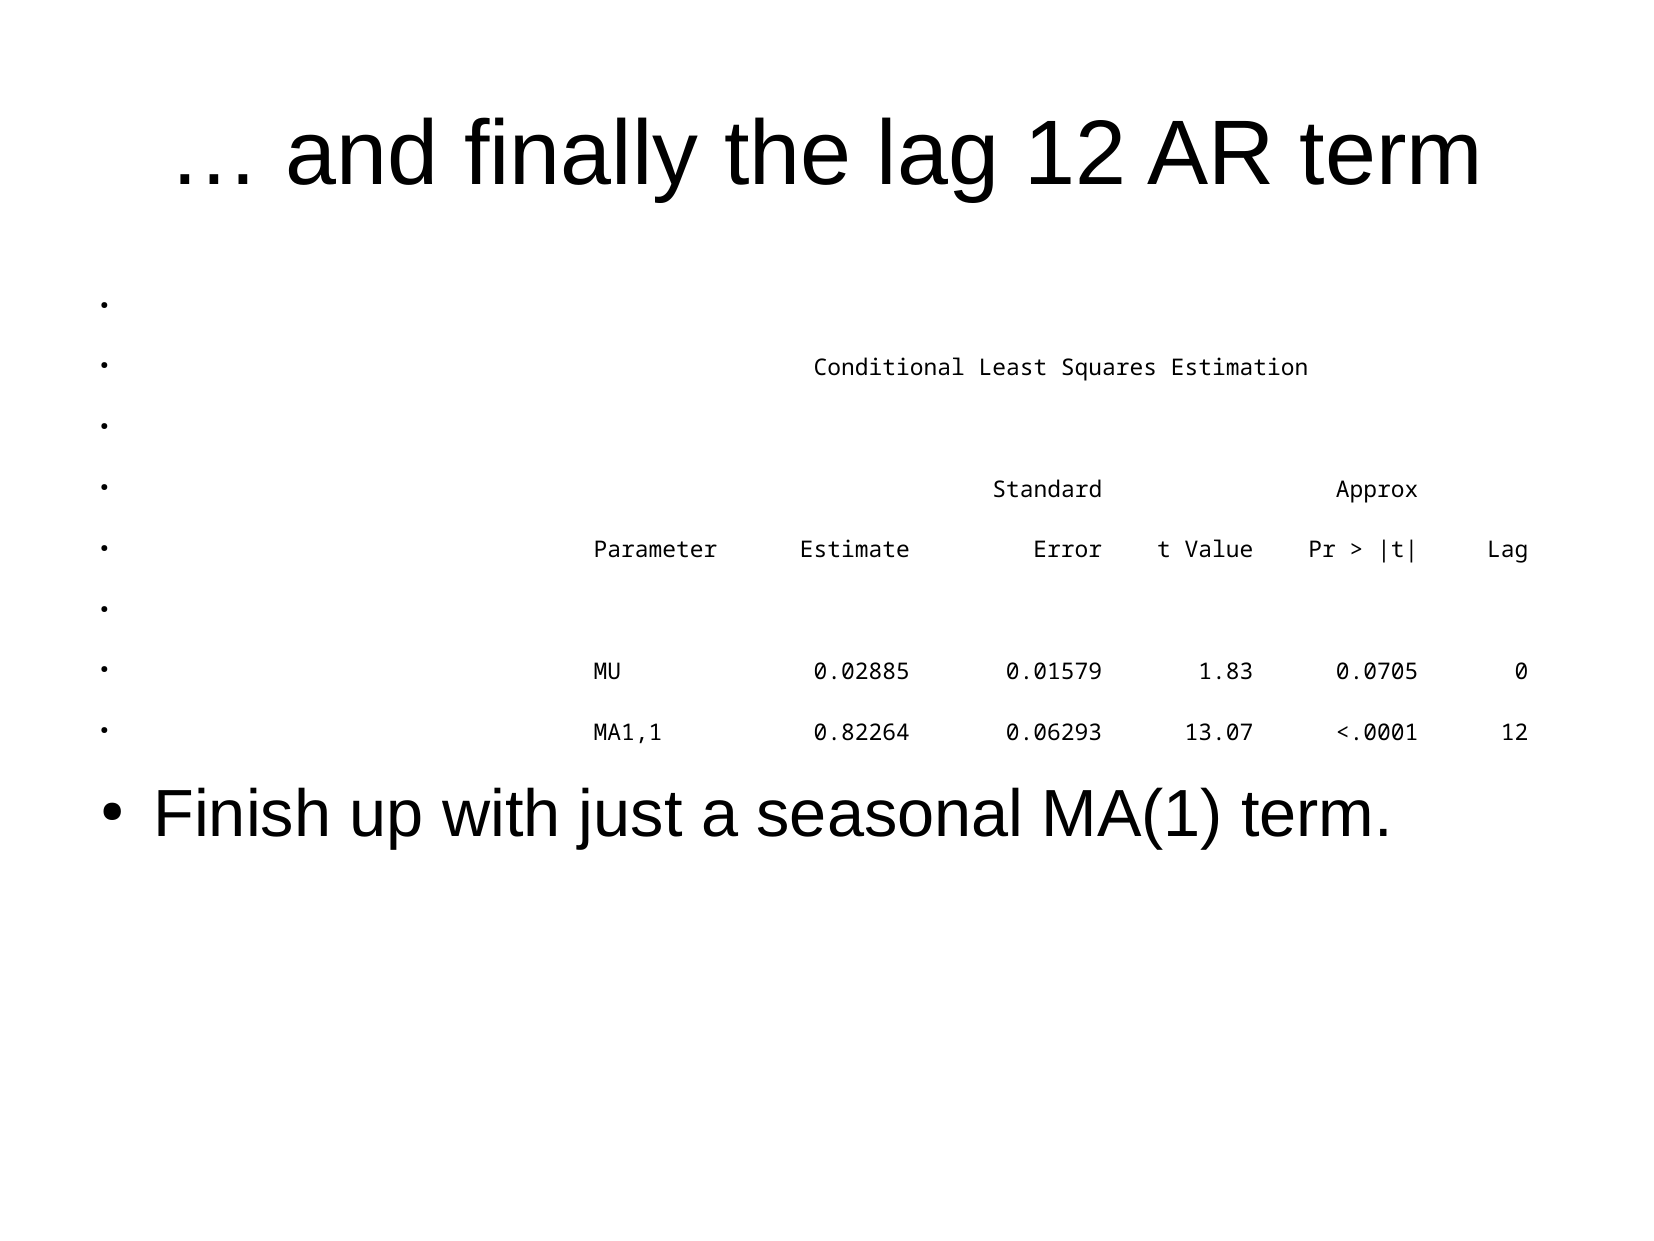

# … and finally the lag 12 AR term
 Conditional Least Squares Estimation
 Standard Approx
 Parameter Estimate Error t Value Pr > |t| Lag
 MU 0.02885 0.01579 1.83 0.0705 0
 MA1,1 0.82264 0.06293 13.07 <.0001 12
Finish up with just a seasonal MA(1) term.